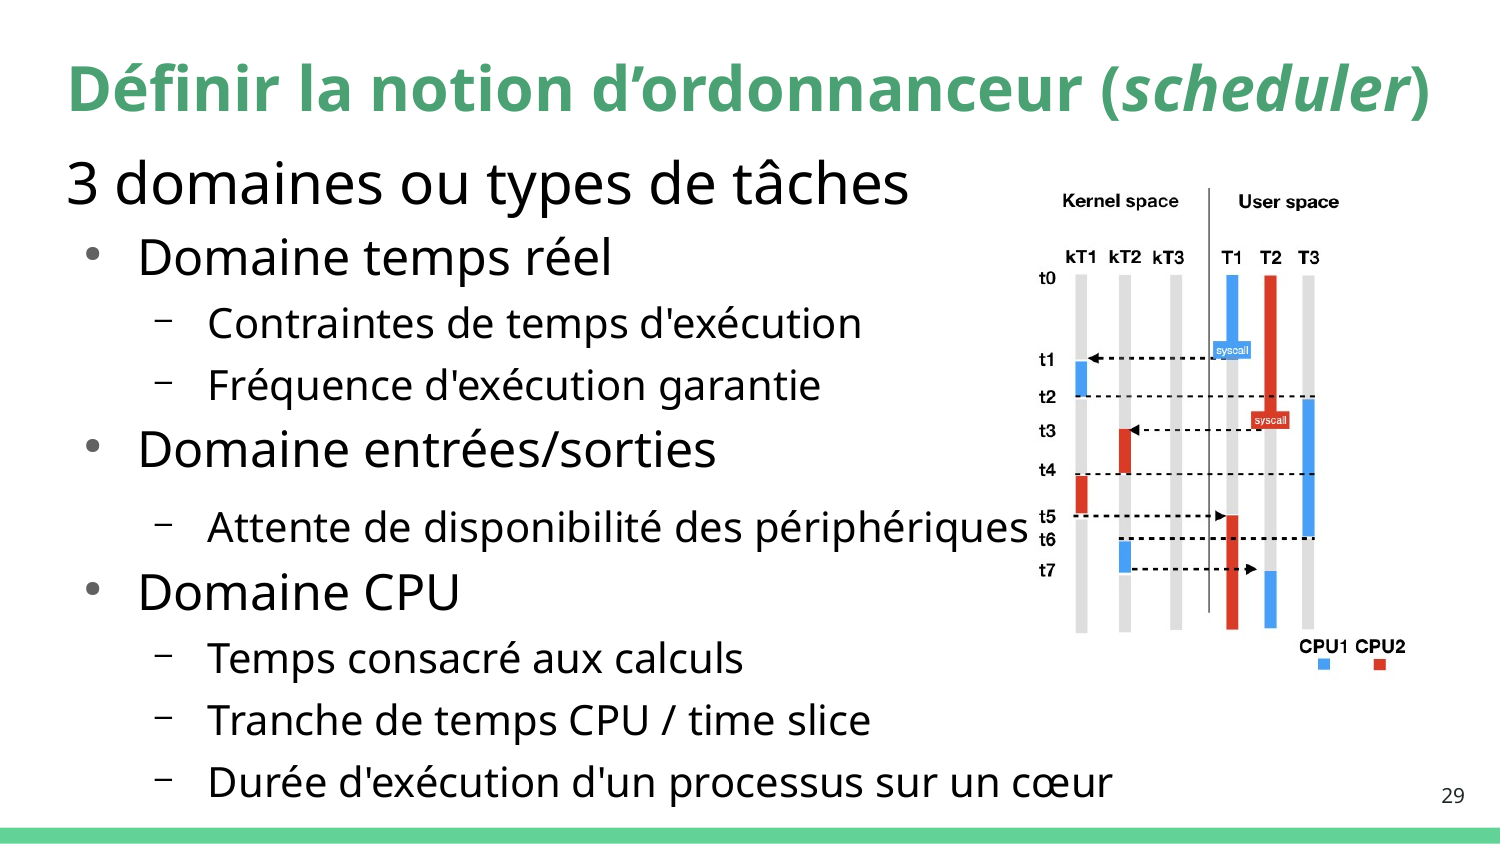

# Définir la notion d’ordonnanceur (scheduler)
3 domaines ou types de tâches
Domaine temps réel
Contraintes de temps d'exécution
Fréquence d'exécution garantie
Domaine entrées/sorties
Attente de disponibilité des périphériques
Domaine CPU
Temps consacré aux calculs
Tranche de temps CPU / time slice
Durée d'exécution d'un processus sur un cœur